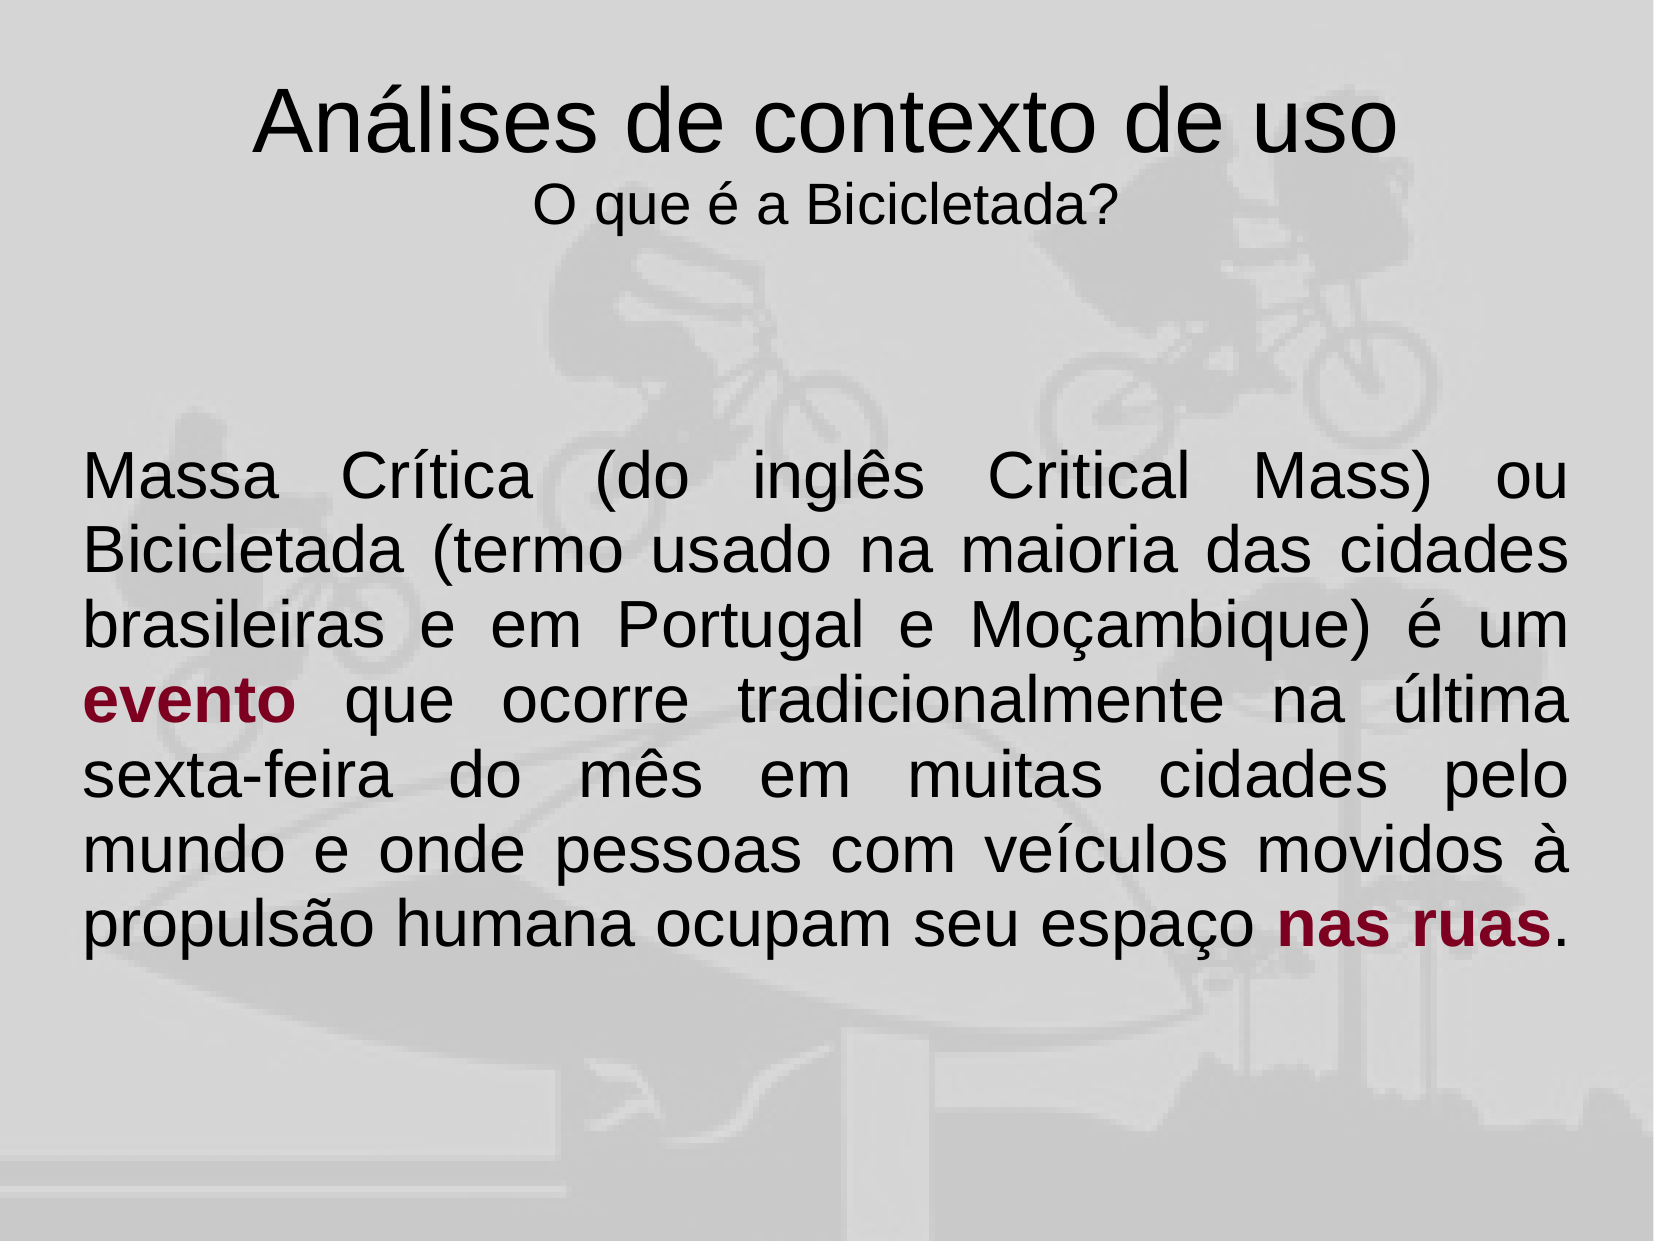

# Análises de contexto de uso O que é a Bicicletada?
Massa Crítica (do inglês Critical Mass) ou Bicicletada (termo usado na maioria das cidades brasileiras e em Portugal e Moçambique) é um evento que ocorre tradicionalmente na última sexta-feira do mês em muitas cidades pelo mundo e onde pessoas com veículos movidos à propulsão humana ocupam seu espaço nas ruas.